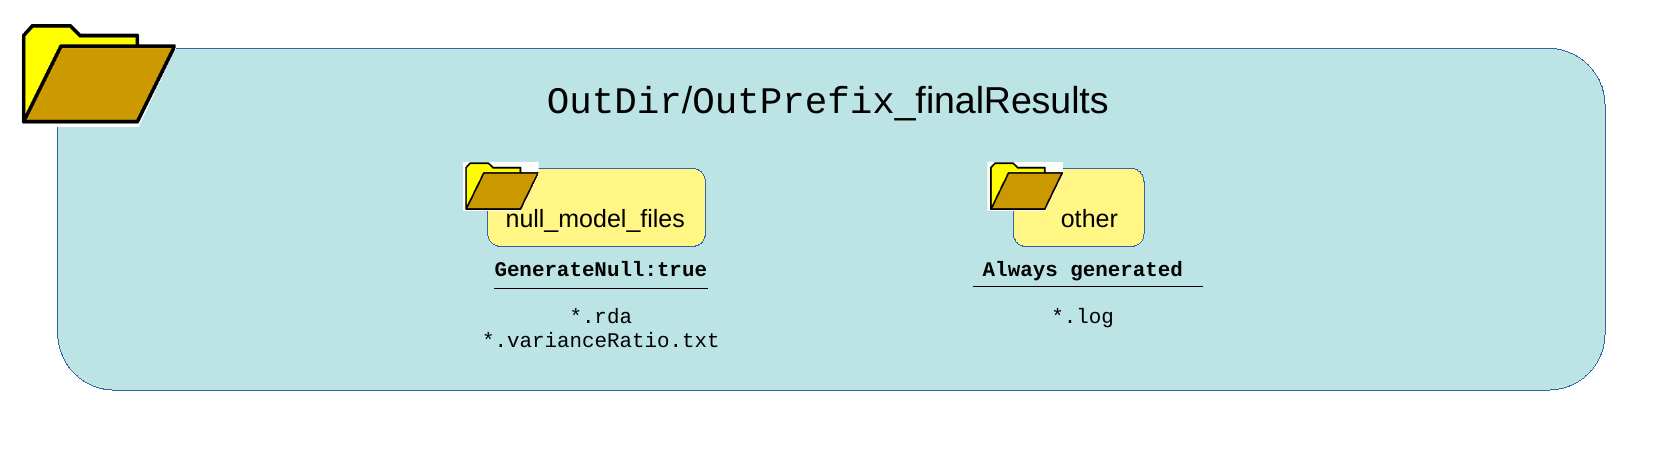

OutDir/OutPrefix_finalResults
null_model_files
other
Always generated
*.log
GenerateNull:true
*.rda
*.varianceRatio.txt